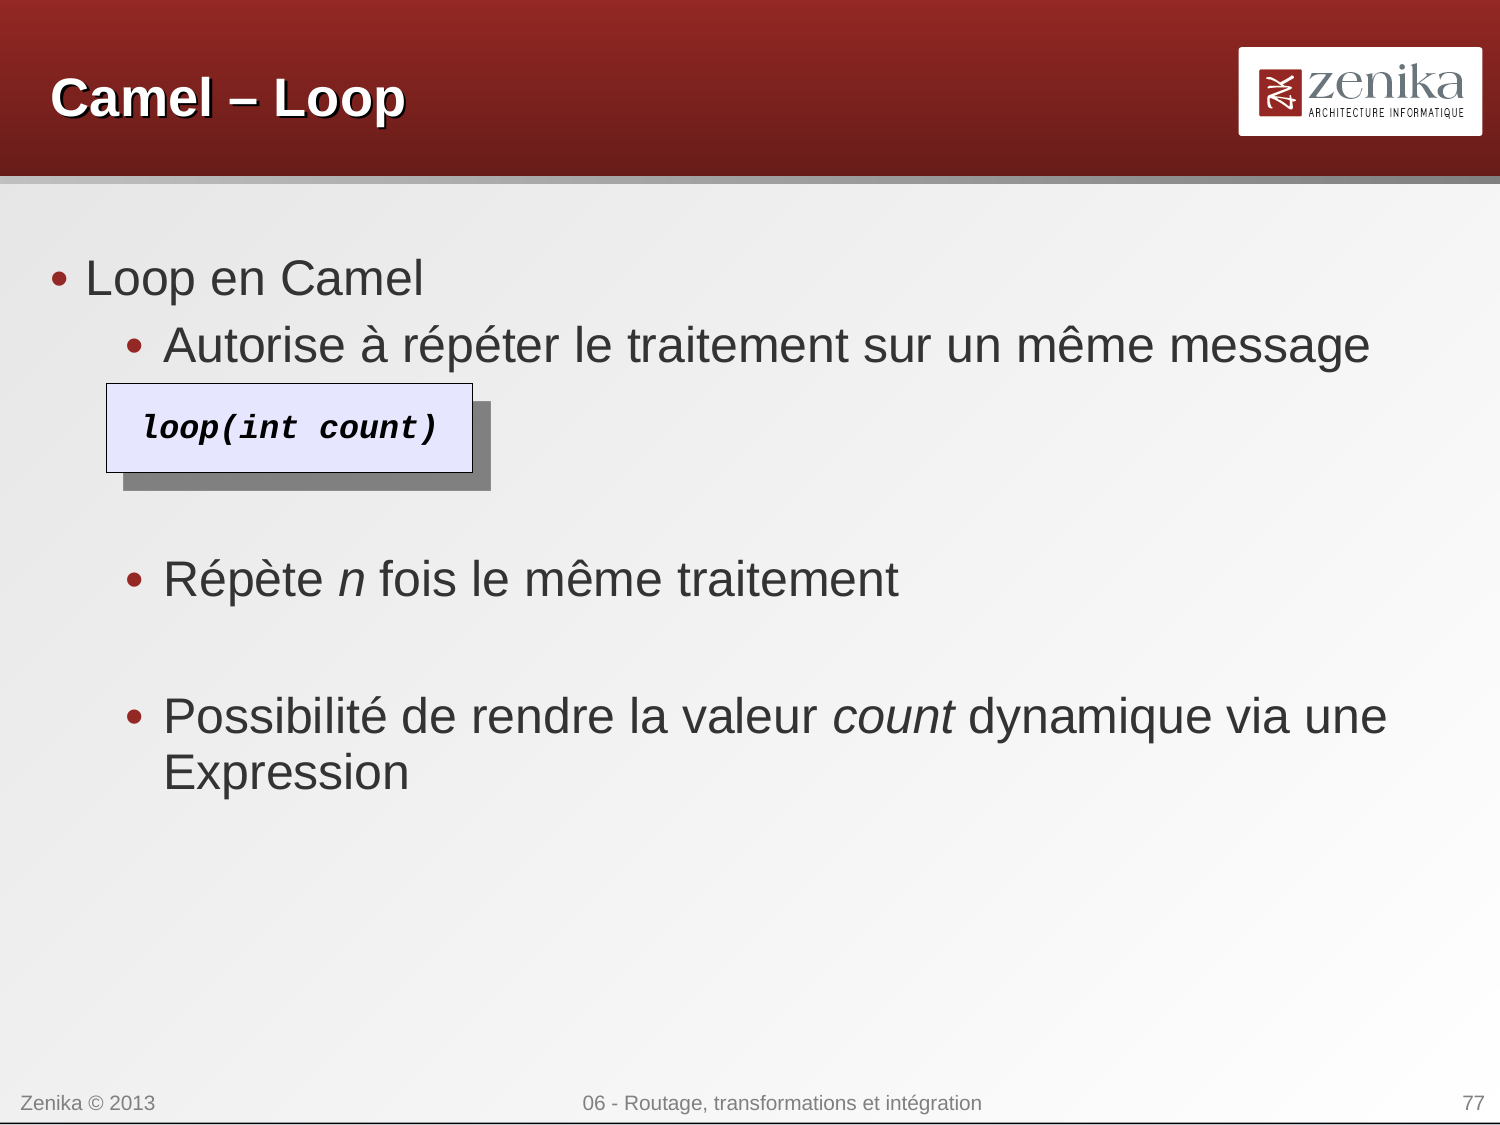

# Camel – Loop
Loop en Camel
Autorise à répéter le traitement sur un même message
Répète n fois le même traitement
Possibilité de rendre la valeur count dynamique via une Expression
loop(int count)